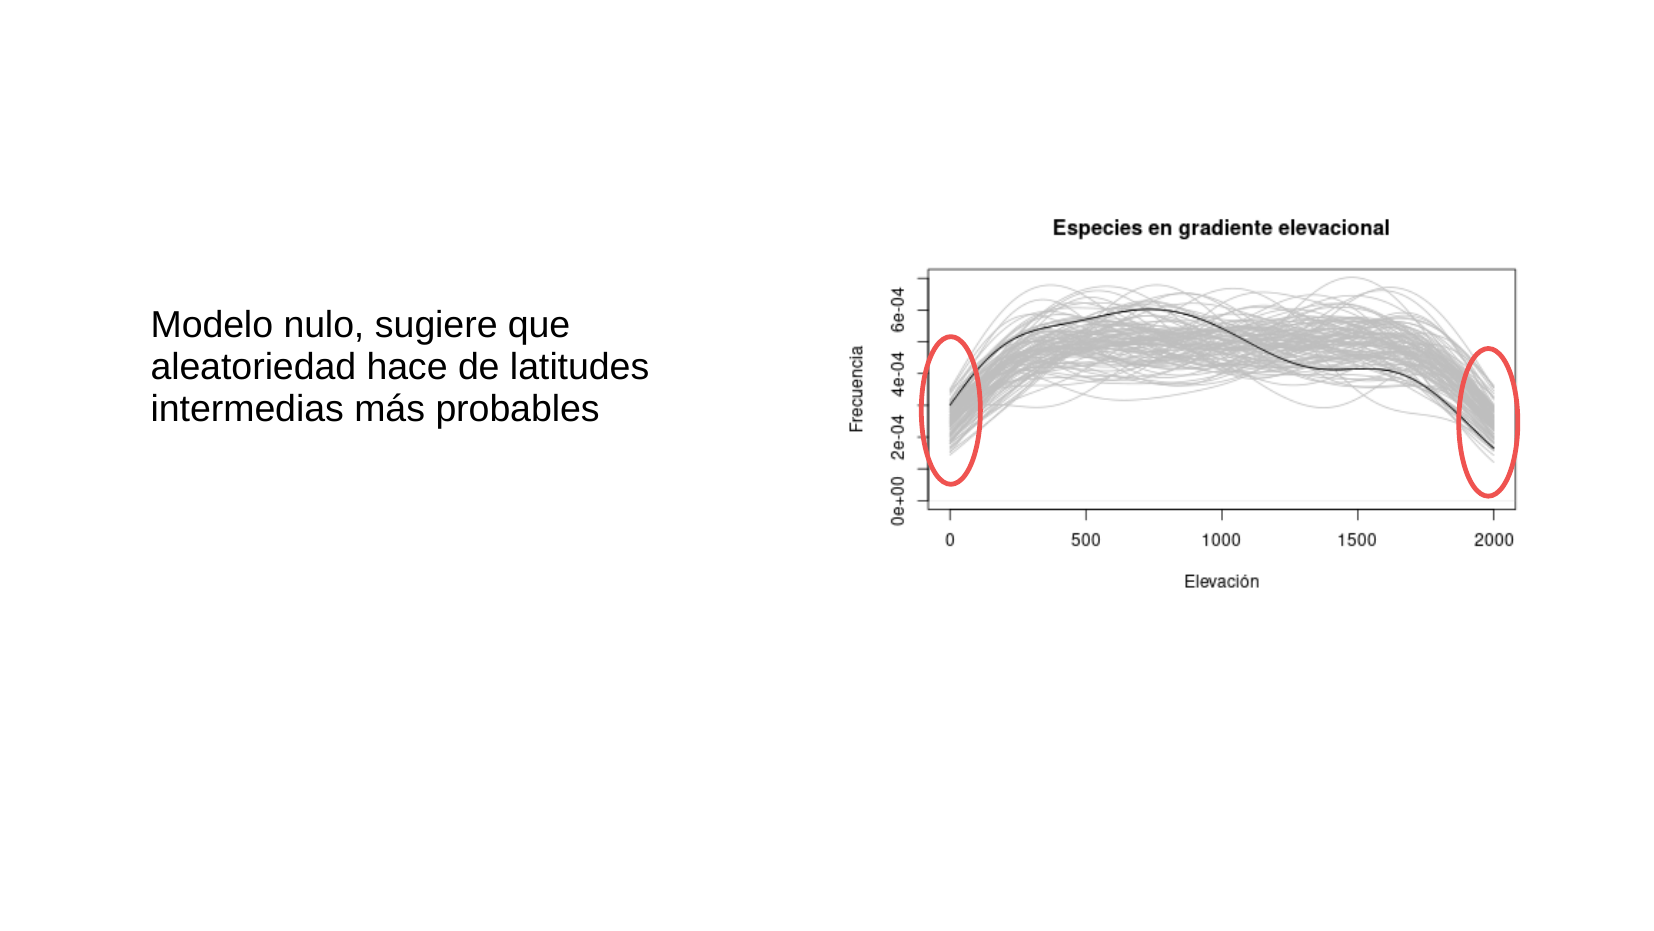

Modelo nulo, sugiere que aleatoriedad hace de latitudes intermedias más probables